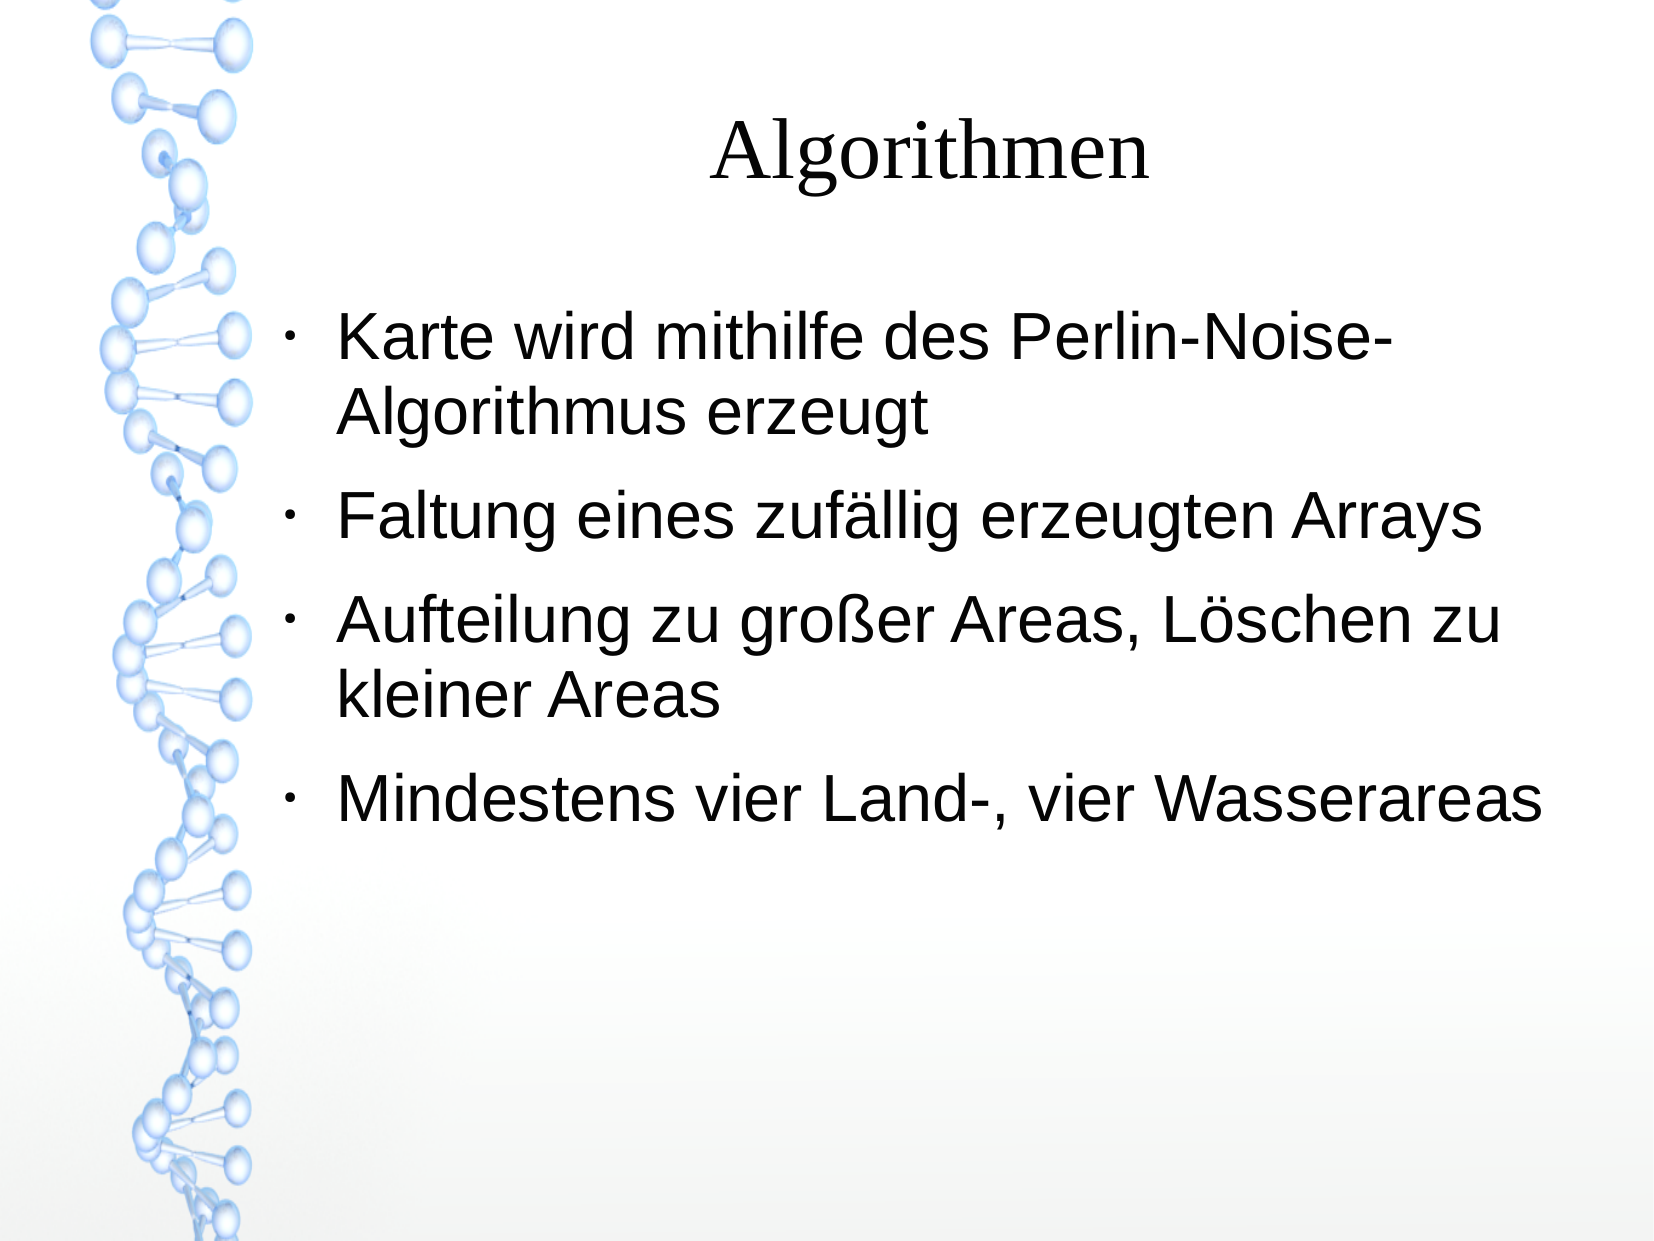

# Algorithmen
Karte wird mithilfe des Perlin-Noise-Algorithmus erzeugt
Faltung eines zufällig erzeugten Arrays
Aufteilung zu großer Areas, Löschen zu kleiner Areas
Mindestens vier Land-, vier Wasserareas